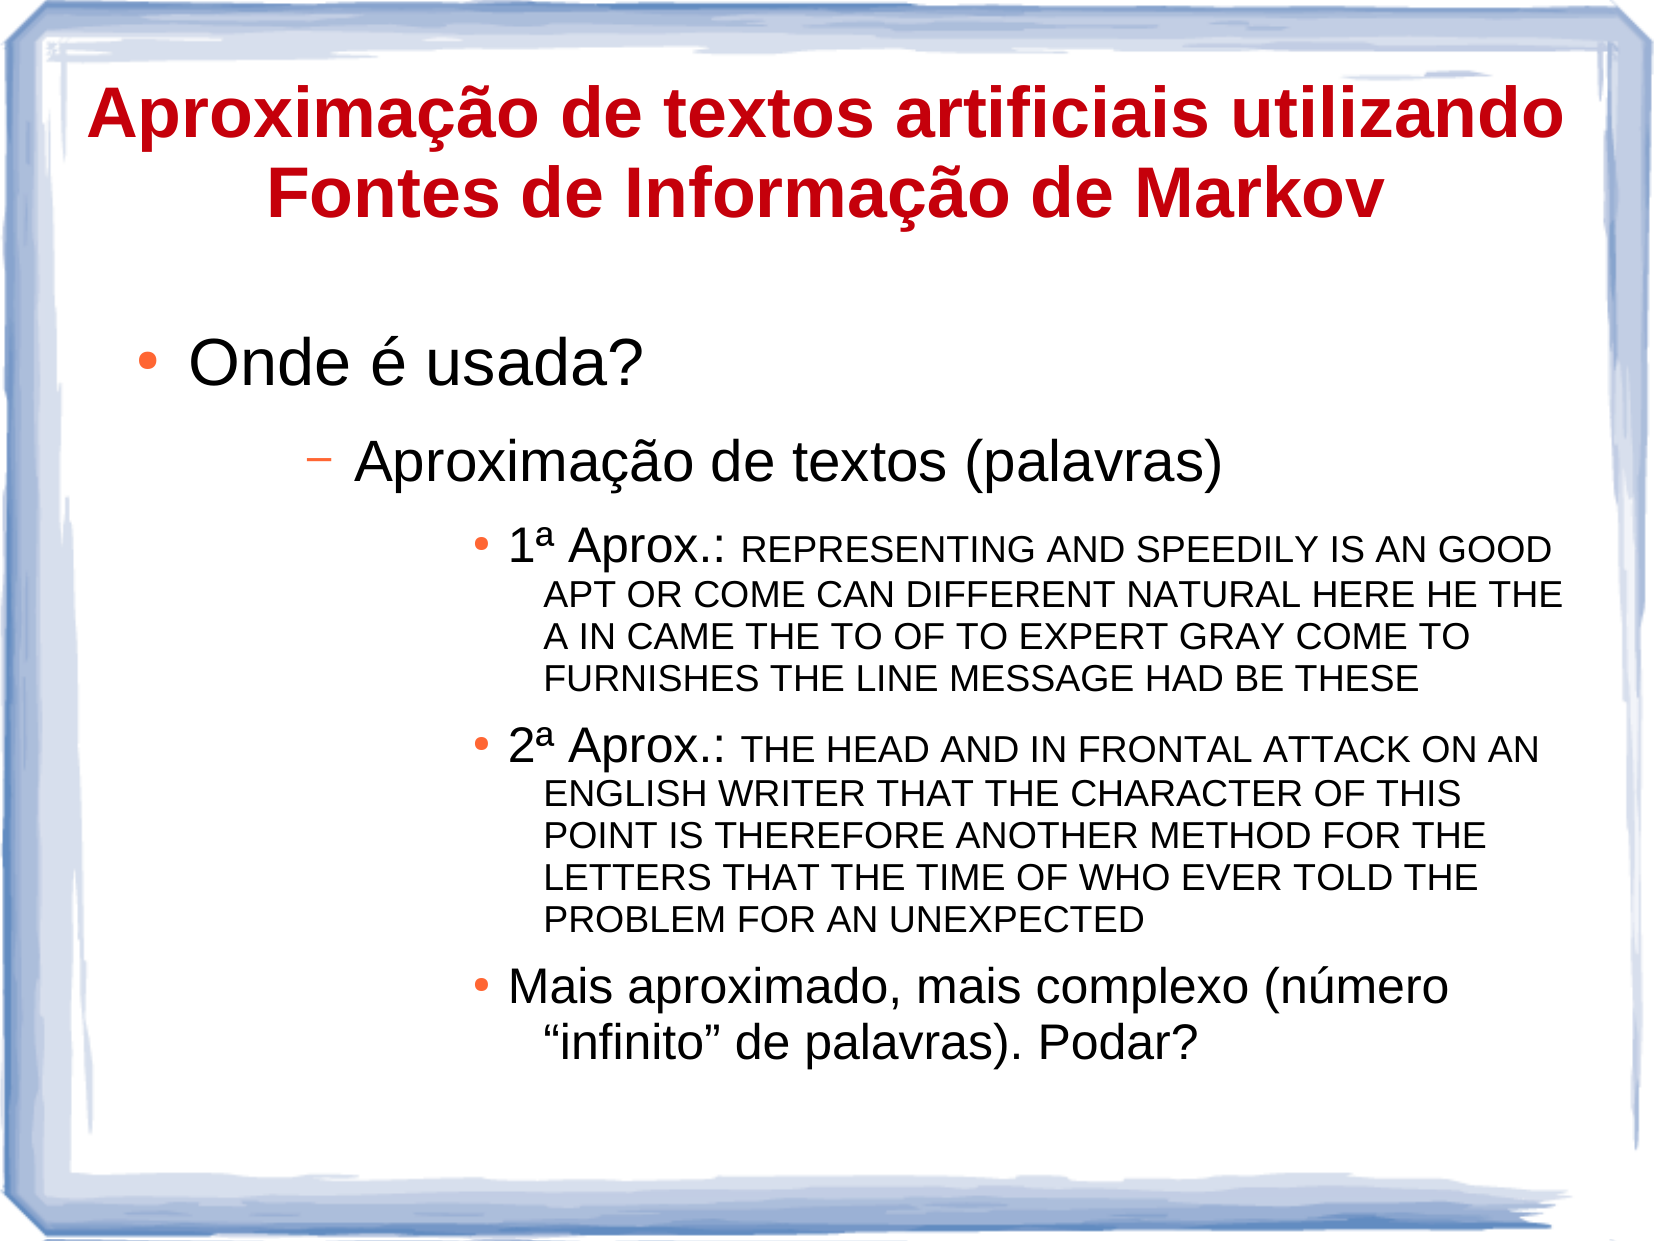

# Aproximação de textos artificiais utilizando Fontes de Informação de Markov
Onde é usada?
Aproximação de textos (palavras)
1ª Aprox.: REPRESENTING AND SPEEDILY IS AN GOOD APT OR COME CAN DIFFERENT NATURAL HERE HE THE A IN CAME THE TO OF TO EXPERT GRAY COME TO FURNISHES THE LINE MESSAGE HAD BE THESE
2ª Aprox.: THE HEAD AND IN FRONTAL ATTACK ON AN ENGLISH WRITER THAT THE CHARACTER OF THIS POINT IS THEREFORE ANOTHER METHOD FOR THE LETTERS THAT THE TIME OF WHO EVER TOLD THE PROBLEM FOR AN UNEXPECTED
Mais aproximado, mais complexo (número “infinito” de palavras). Podar?